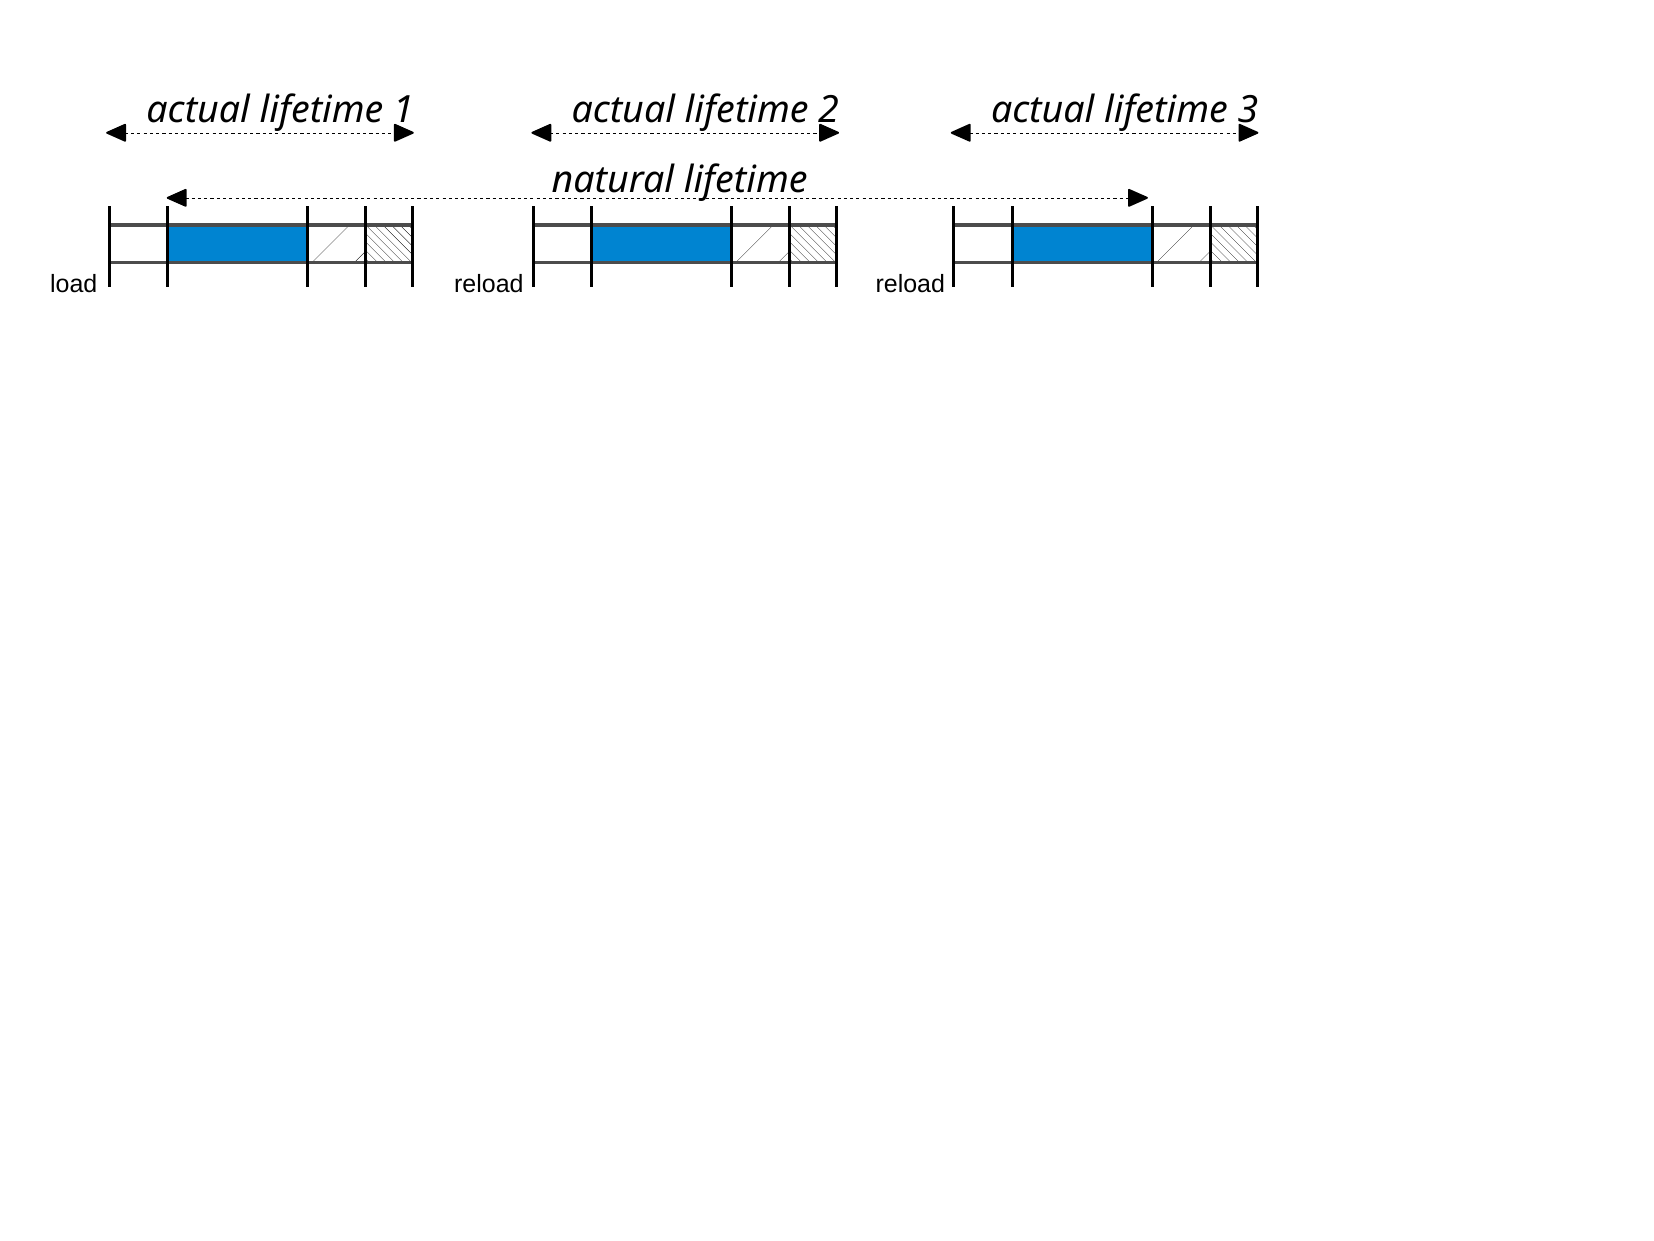

actual lifetime 1
actual lifetime 2
actual lifetime 3
natural lifetime
load
reload
reload